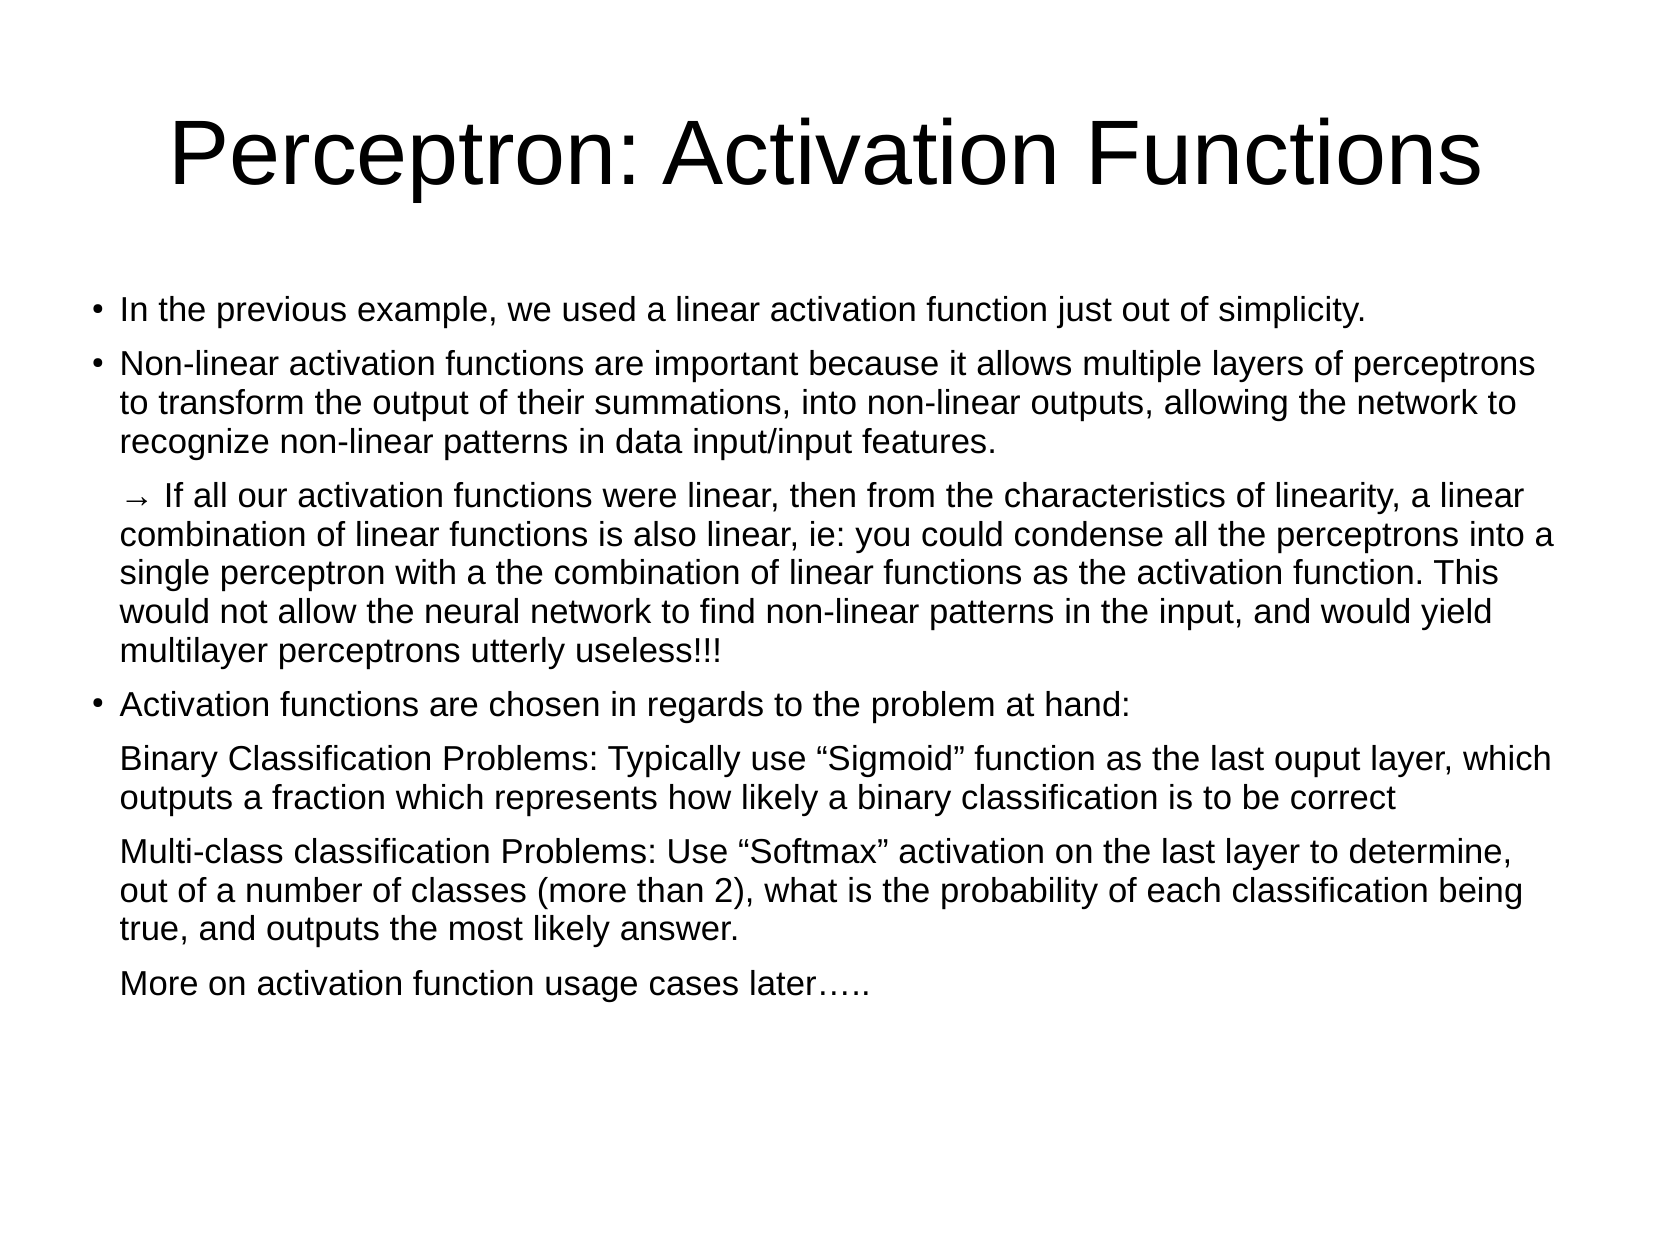

# Perceptron: Activation Functions
In the previous example, we used a linear activation function just out of simplicity.
Non-linear activation functions are important because it allows multiple layers of perceptrons to transform the output of their summations, into non-linear outputs, allowing the network to recognize non-linear patterns in data input/input features.
→ If all our activation functions were linear, then from the characteristics of linearity, a linear combination of linear functions is also linear, ie: you could condense all the perceptrons into a single perceptron with a the combination of linear functions as the activation function. This would not allow the neural network to find non-linear patterns in the input, and would yield multilayer perceptrons utterly useless!!!
Activation functions are chosen in regards to the problem at hand:
Binary Classification Problems: Typically use “Sigmoid” function as the last ouput layer, which outputs a fraction which represents how likely a binary classification is to be correct
Multi-class classification Problems: Use “Softmax” activation on the last layer to determine, out of a number of classes (more than 2), what is the probability of each classification being true, and outputs the most likely answer.
More on activation function usage cases later…..